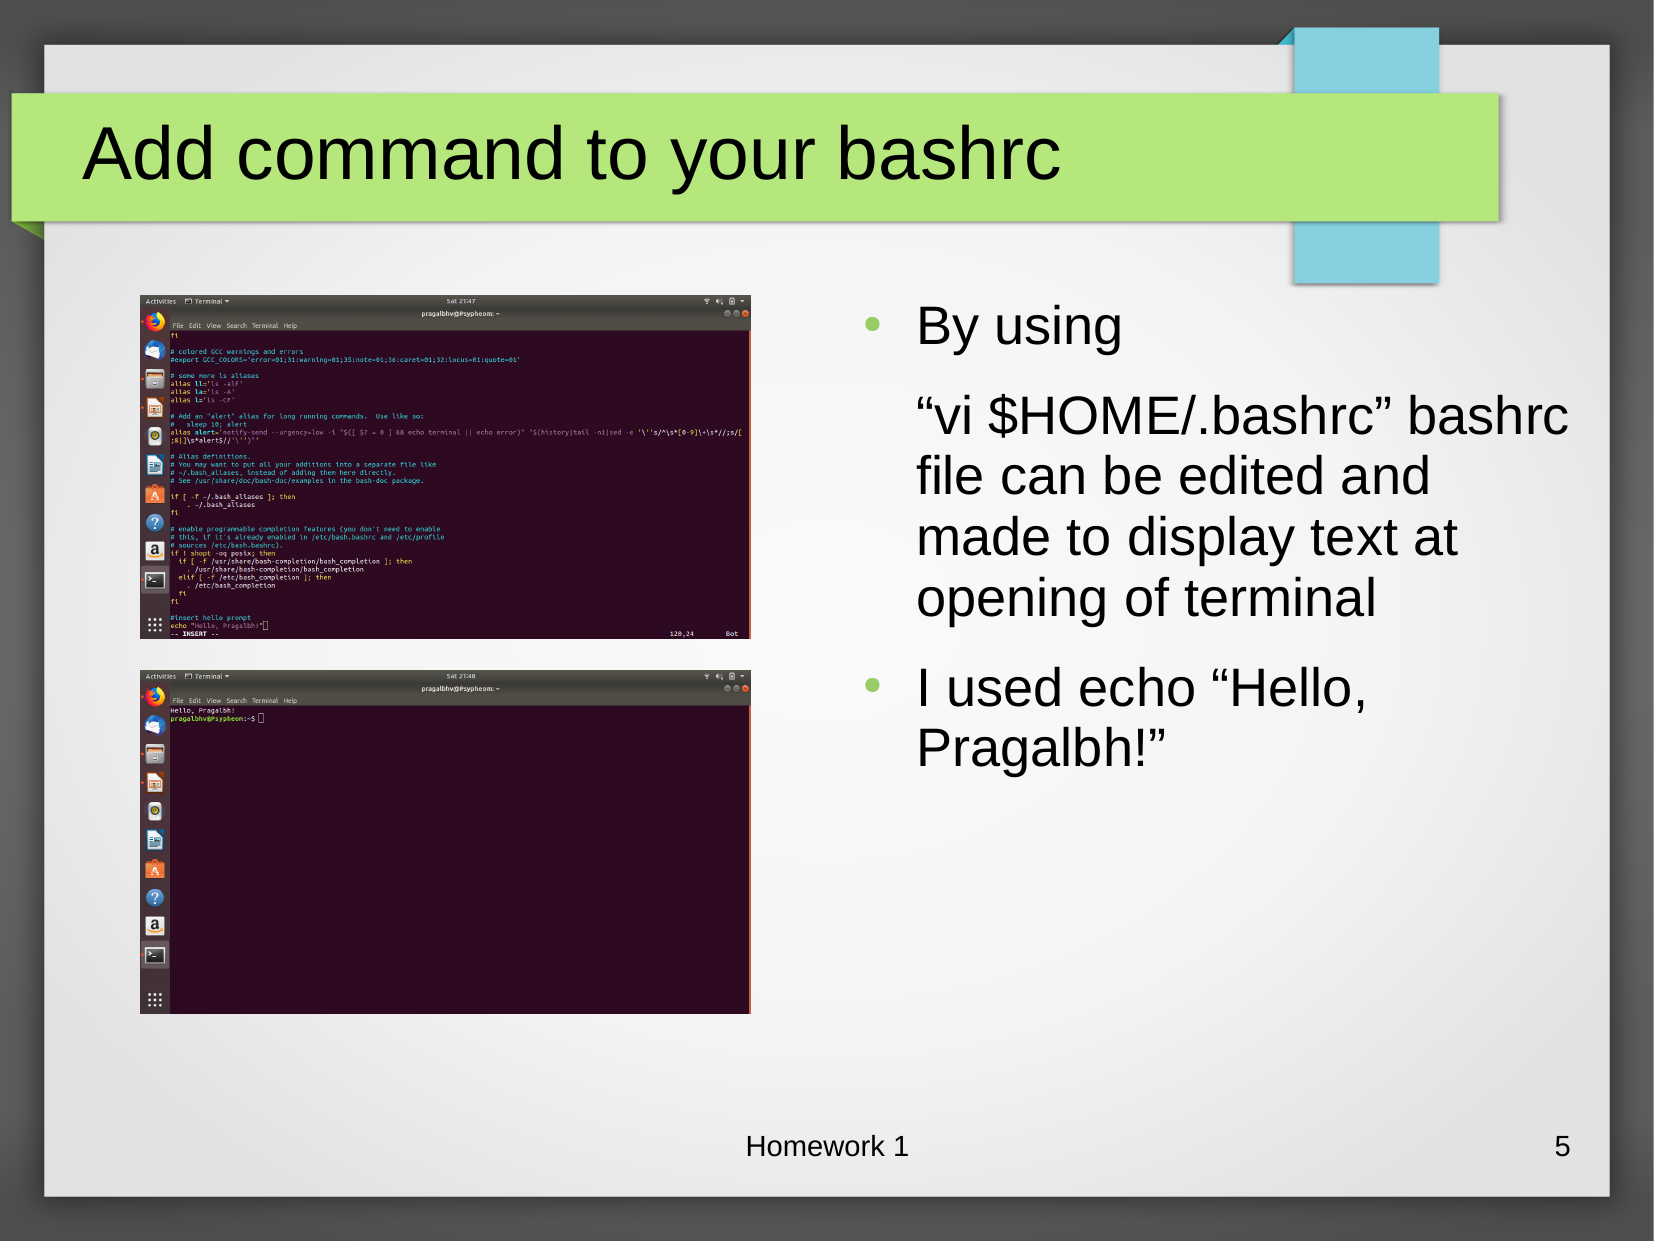

# Add command to your bashrc
By using
“vi $HOME/.bashrc” bashrc file can be edited and made to display text at opening of terminal
I used echo “Hello, Pragalbh!”
Homework 1
5